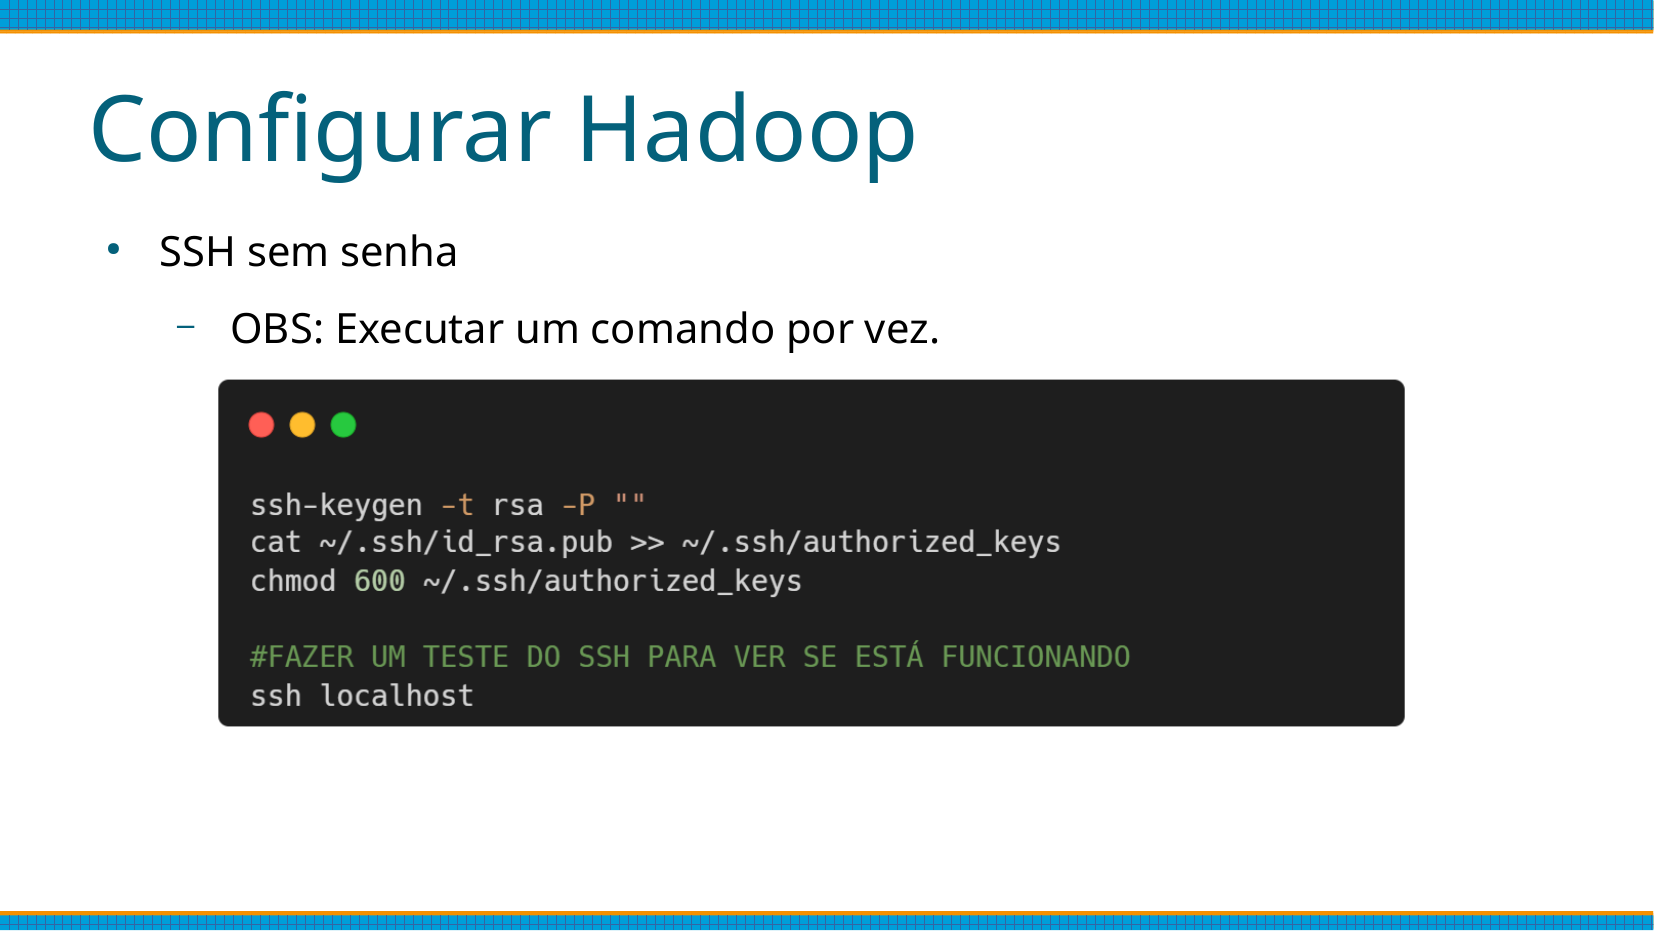

# Configurar Hadoop
SSH sem senha
OBS: Executar um comando por vez.